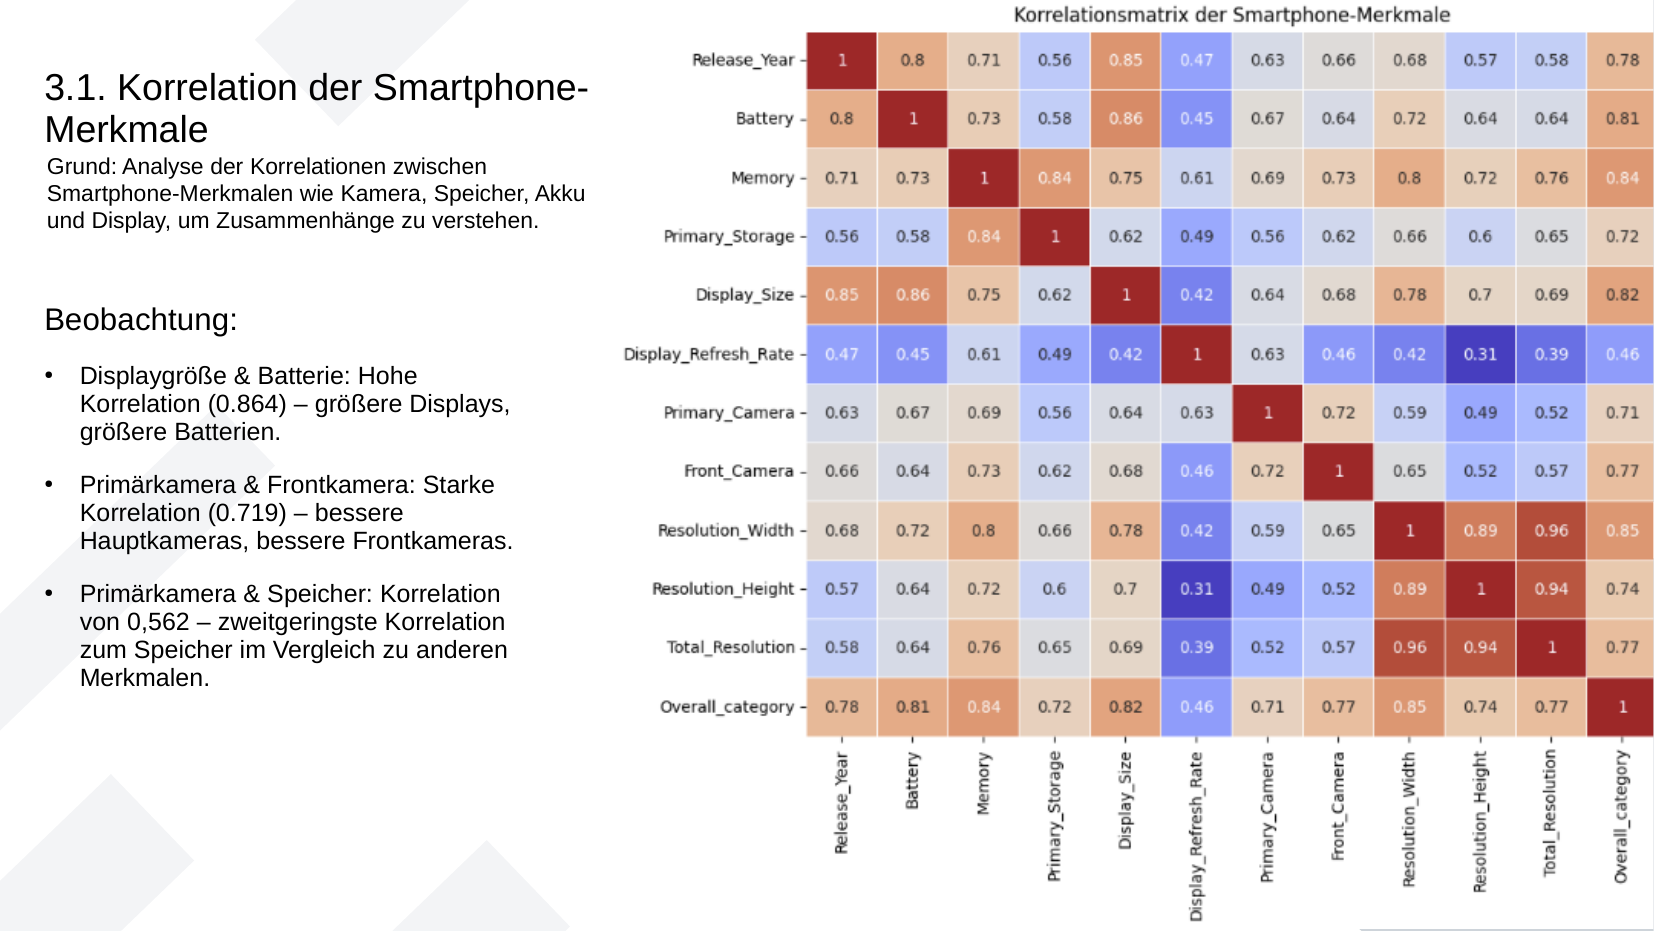

3.1. Korrelation der Smartphone-
Merkmale
Grund: Analyse der Korrelationen zwischen
Smartphone-Merkmalen wie Kamera, Speicher, Akku
und Display, um Zusammenhänge zu verstehen.
Beobachtung:
Displaygröße & Batterie: Hohe Korrelation (0.864) – größere Displays, größere Batterien.
Primärkamera & Frontkamera: Starke Korrelation (0.719) – bessere Hauptkameras, bessere Frontkameras.
Primärkamera & Speicher: Korrelation von 0,562 – zweitgeringste Korrelation zum Speicher im Vergleich zu anderen Merkmalen.